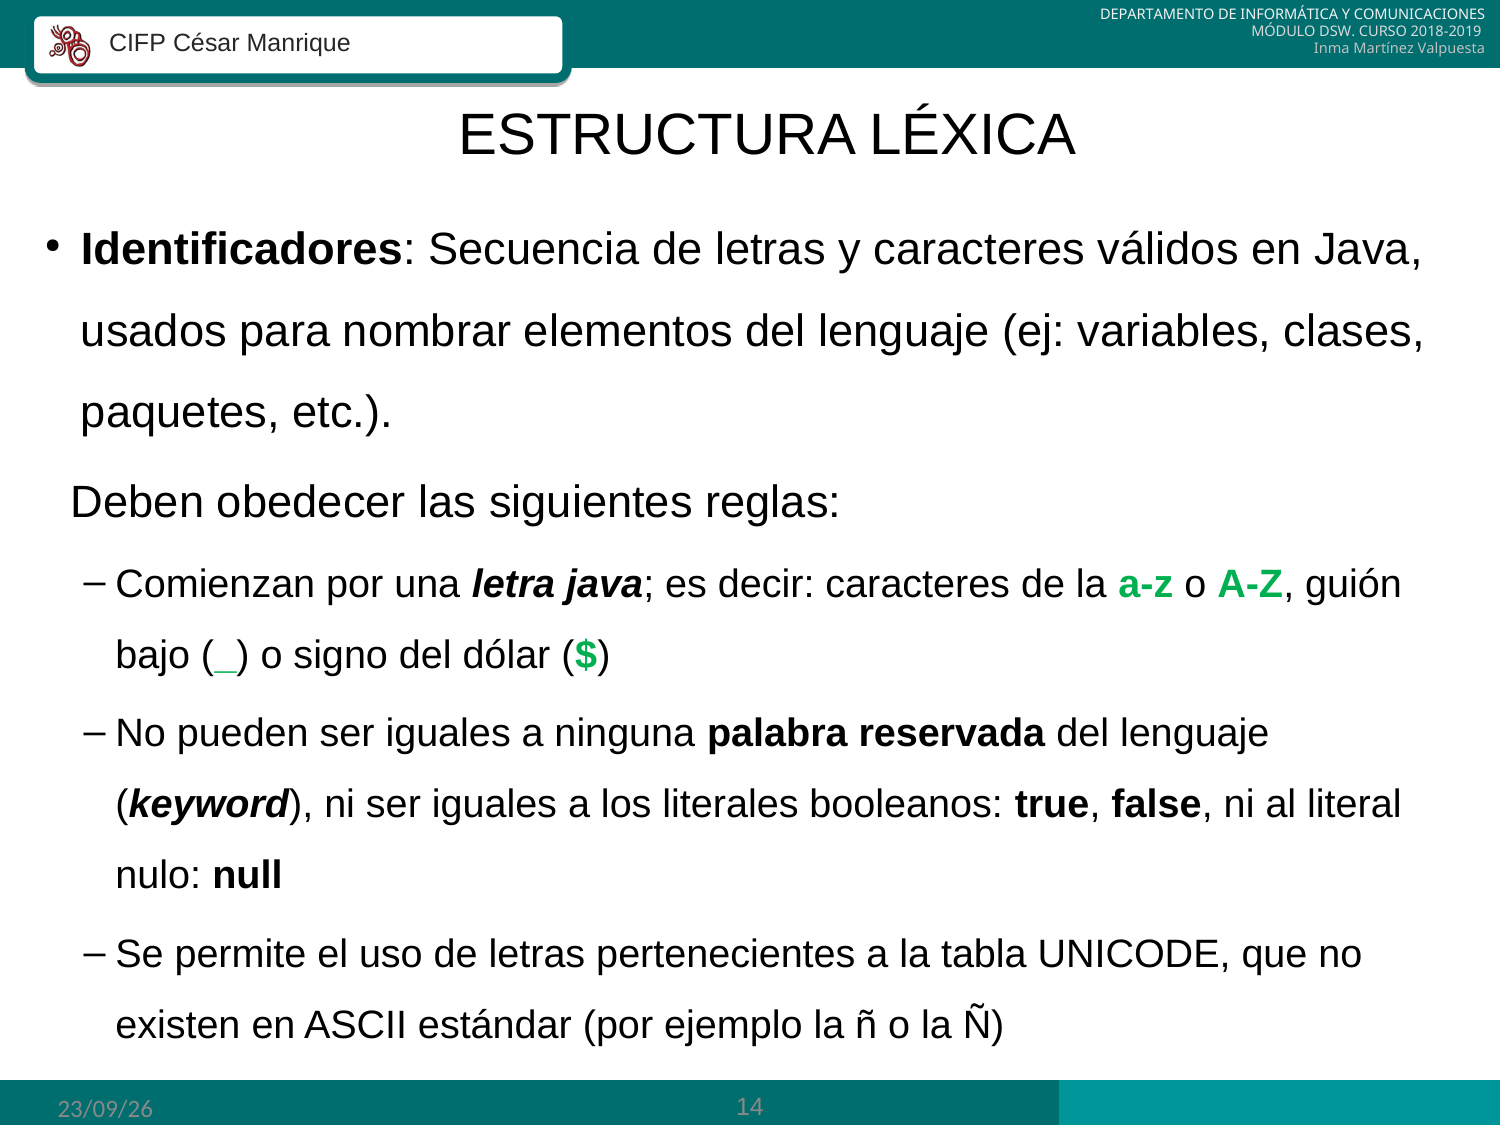

# ESTRUCTURA LÉXICA
Identificadores: Secuencia de letras y caracteres válidos en Java, usados para nombrar elementos del lenguaje (ej: variables, clases, paquetes, etc.).
	Deben obedecer las siguientes reglas:
Comienzan por una letra java; es decir: caracteres de la a-z o A-Z, guión bajo (_) o signo del dólar ($)
No pueden ser iguales a ninguna palabra reservada del lenguaje (keyword), ni ser iguales a los literales booleanos: true, false, ni al literal nulo: null
Se permite el uso de letras pertenecientes a la tabla UNICODE, que no existen en ASCII estándar (por ejemplo la ñ o la Ñ)